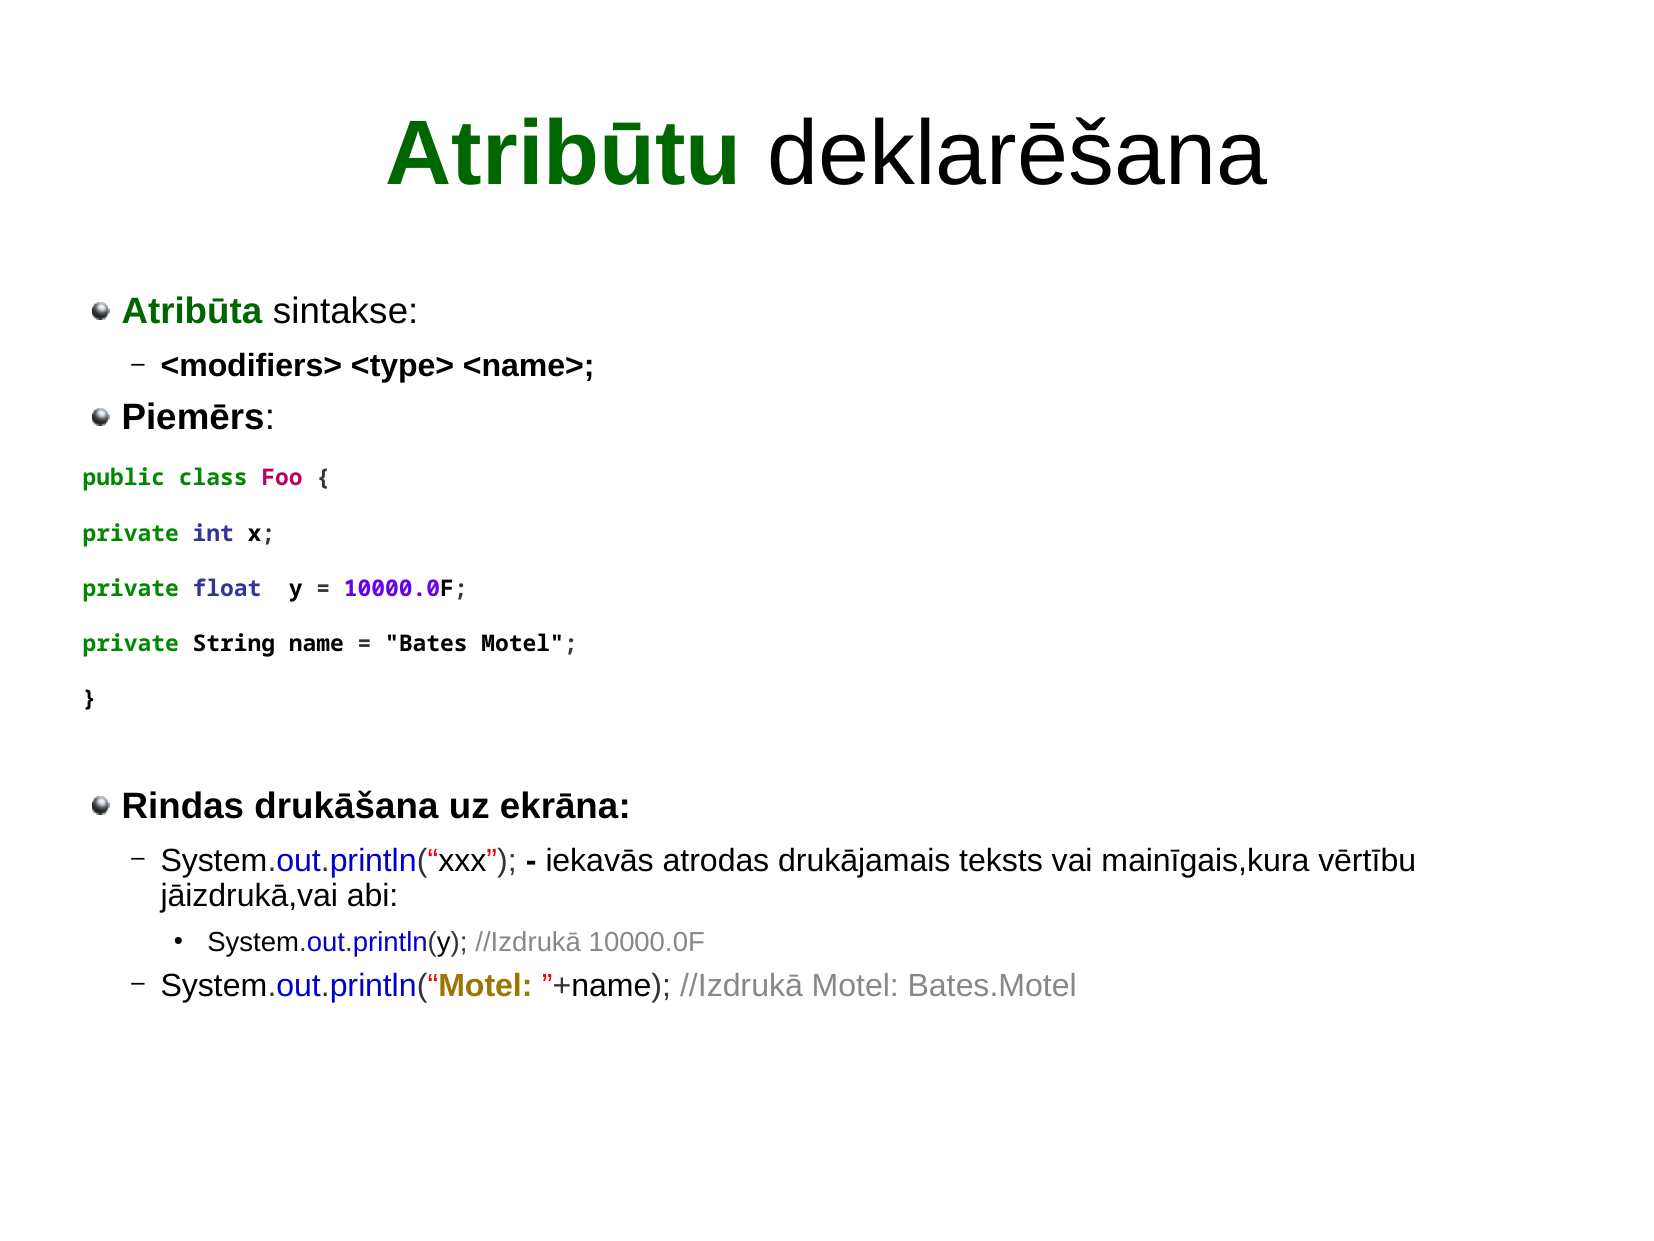

# Atribūtu deklarēšana
Atribūta sintakse:
<modifiers> <type> <name>;
Piemērs:
public class Foo {
private int x;
private float y = 10000.0F;
private String name = "Bates Motel";
}
Rindas drukāšana uz ekrāna:
System.out.println(“xxx”); - iekavās atrodas drukājamais teksts vai mainīgais,kura vērtību jāizdrukā,vai abi:
 System.out.println(y); //Izdrukā 10000.0F
System.out.println(“Motel: ”+name); //Izdrukā Motel: Bates.Motel